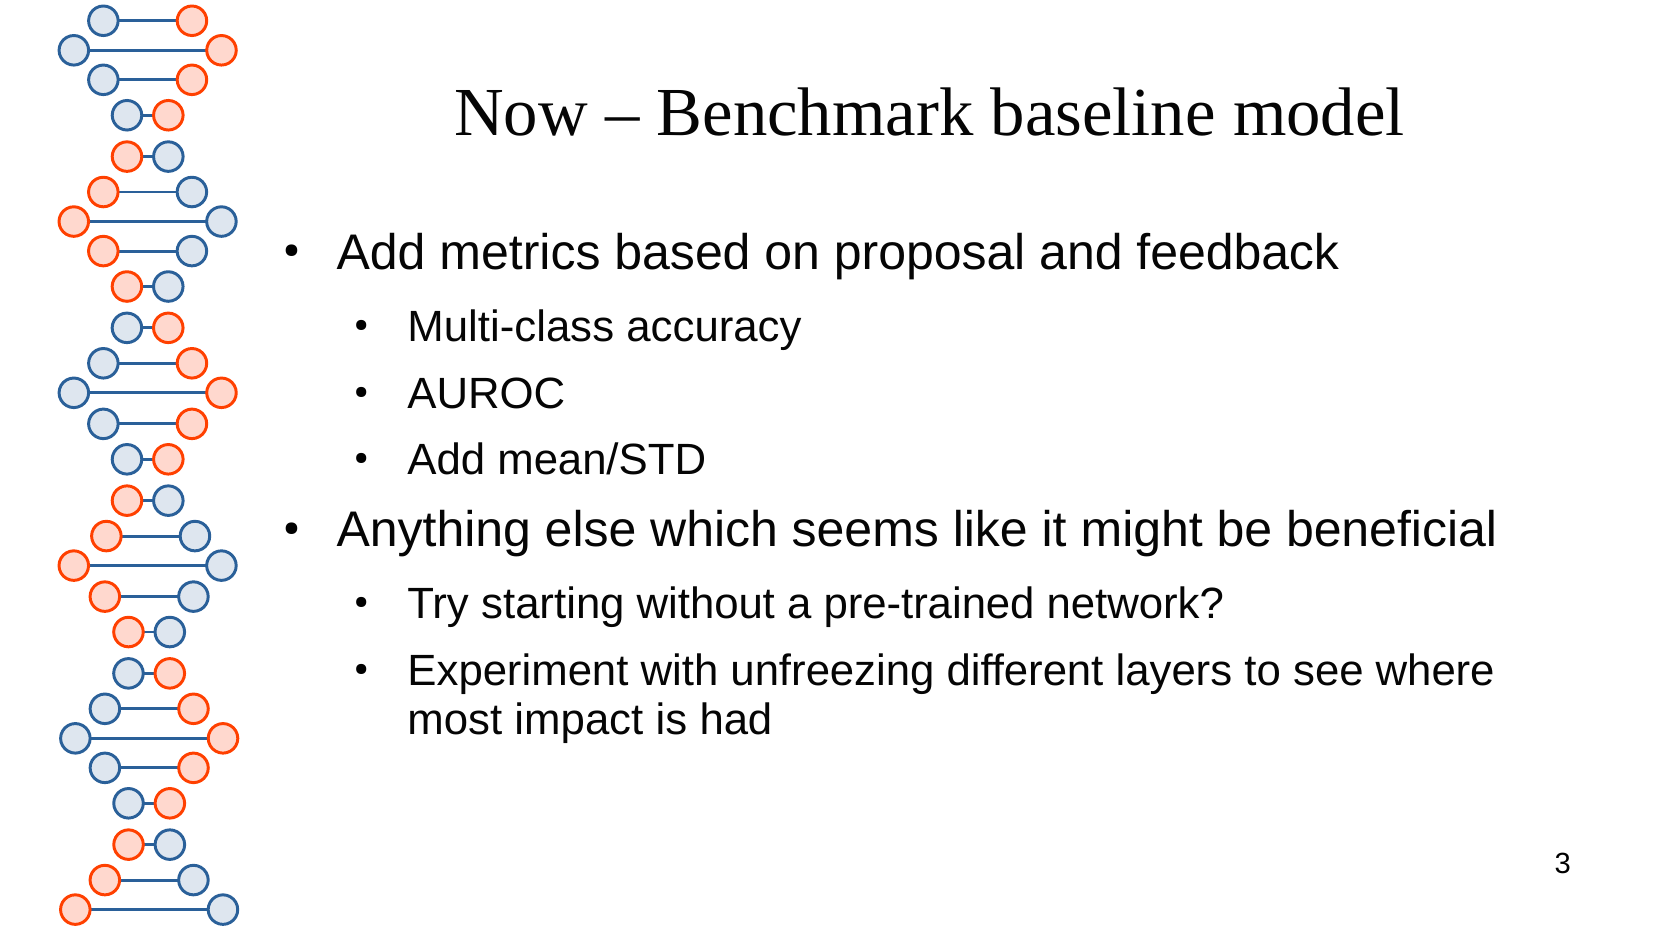

# Now – Benchmark baseline model
Add metrics based on proposal and feedback
Multi-class accuracy
AUROC
Add mean/STD
Anything else which seems like it might be beneficial
Try starting without a pre-trained network?
Experiment with unfreezing different layers to see where most impact is had
3